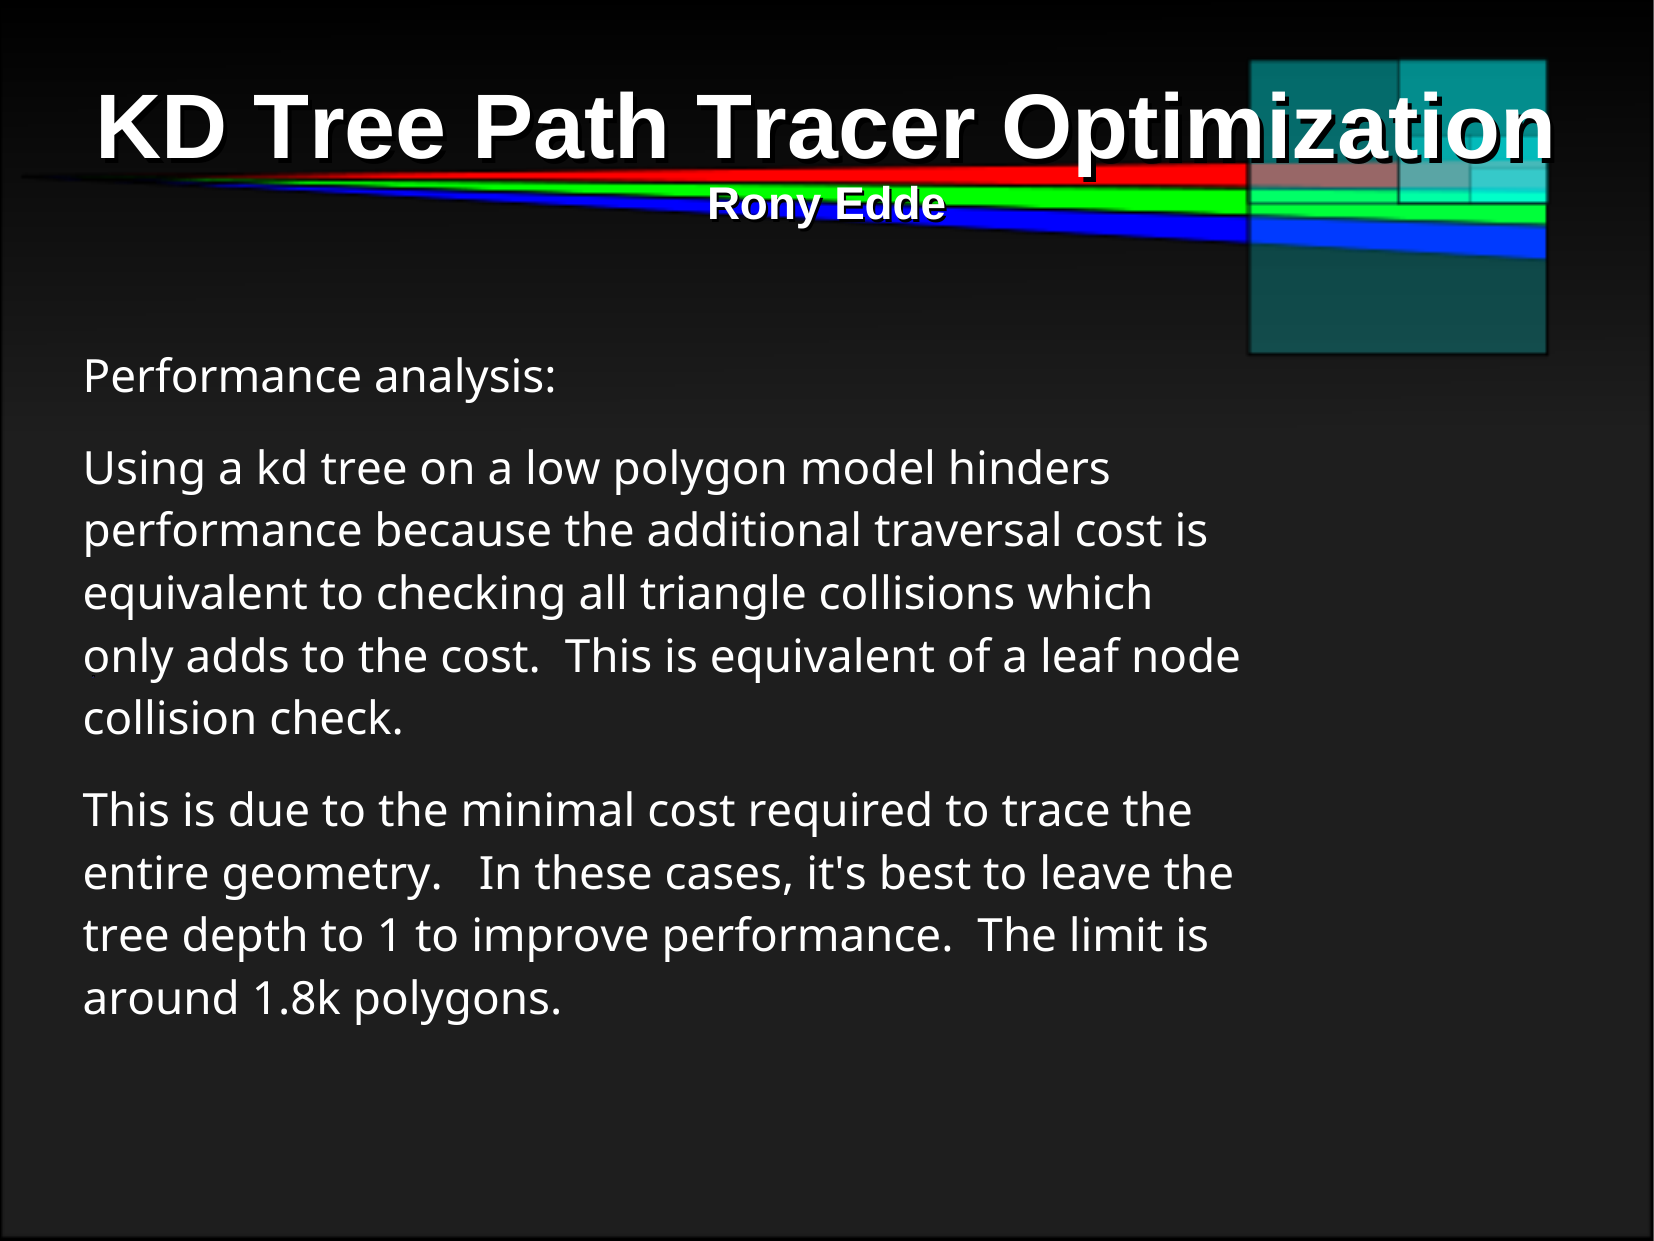

# KD Tree Path Tracer Optimization Rony Edde
Performance analysis:
Using a kd tree on a low polygon model hinders performance because the additional traversal cost is equivalent to checking all triangle collisions which only adds to the cost. This is equivalent of a leaf node collision check.
This is due to the minimal cost required to trace the entire geometry. In these cases, it's best to leave the tree depth to 1 to improve performance. The limit is around 1.8k polygons.